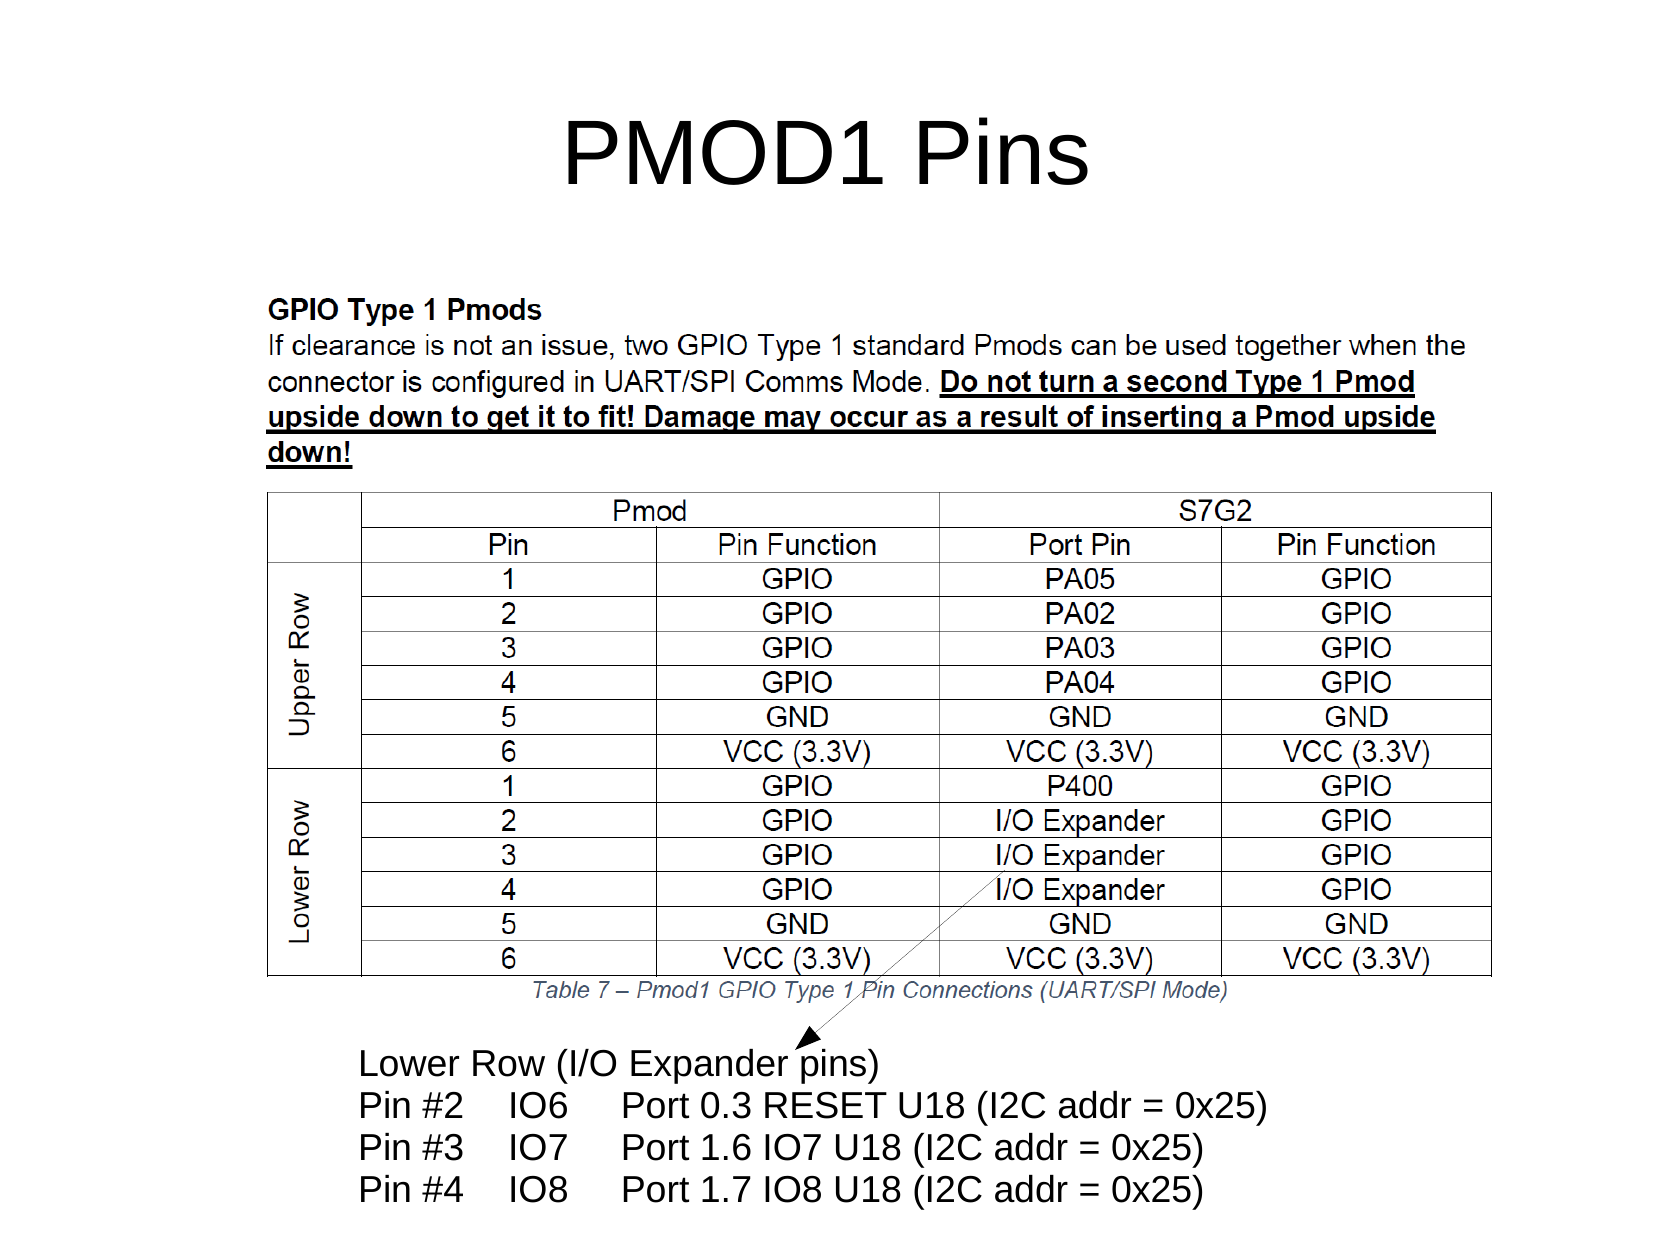

# PMOD1 Pins
Lower Row (I/O Expander pins)
Pin #2	IO6 Port 0.3 RESET U18 (I2C addr = 0x25)
Pin #3	IO7 Port 1.6 IO7 U18 (I2C addr = 0x25)
Pin #4	IO8 Port 1.7 IO8 U18 (I2C addr = 0x25)